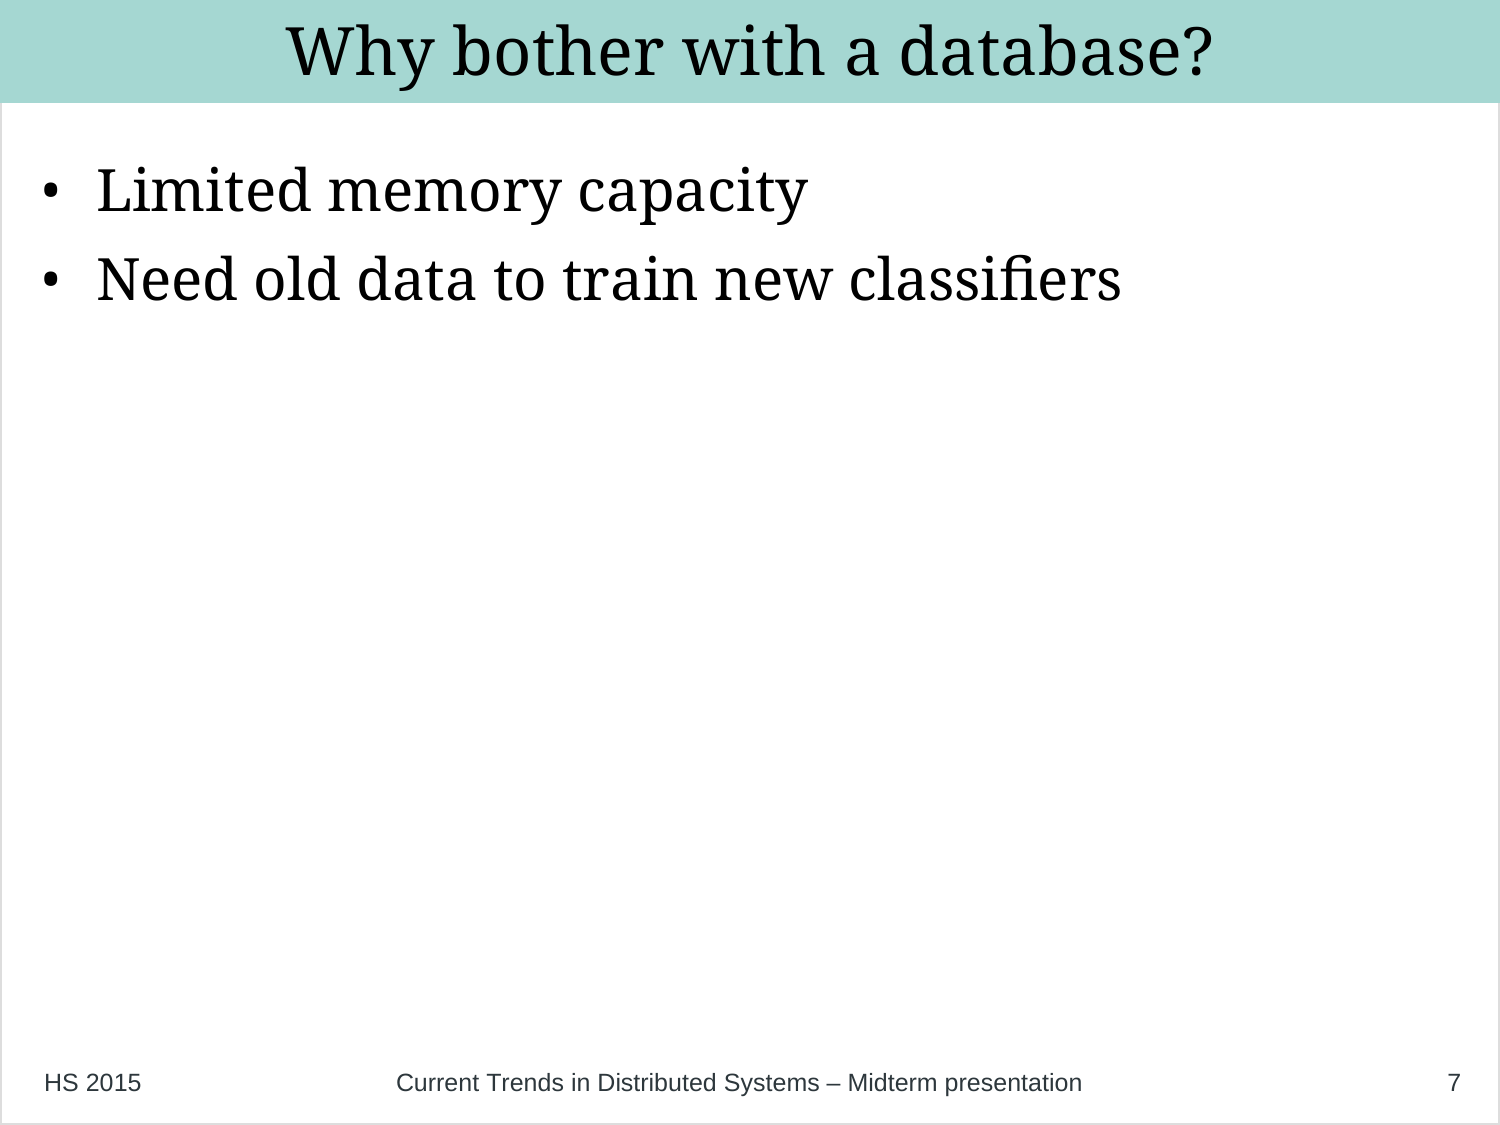

Why bother with a database?
# Limited memory capacity
Need old data to train new classifiers
Current Trends in Distributed Systems – Midterm presentation
HS 2015